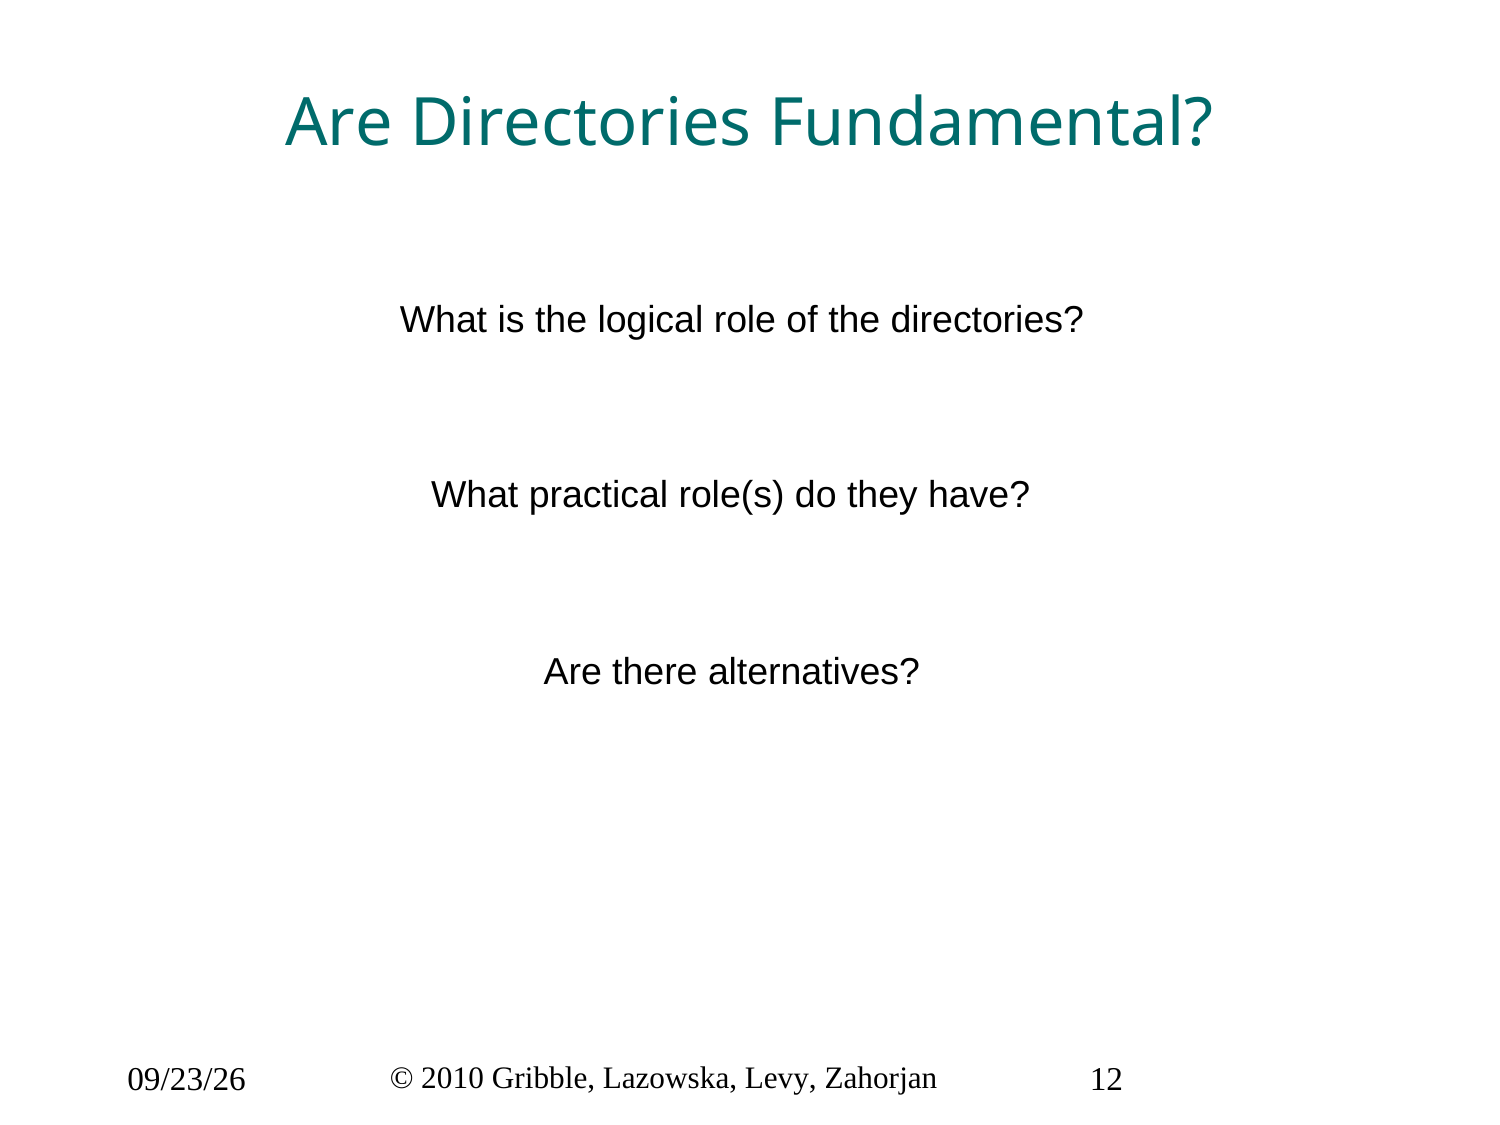

# Are Directories Fundamental?
What is the logical role of the directories?
What practical role(s) do they have?
Are there alternatives?
12